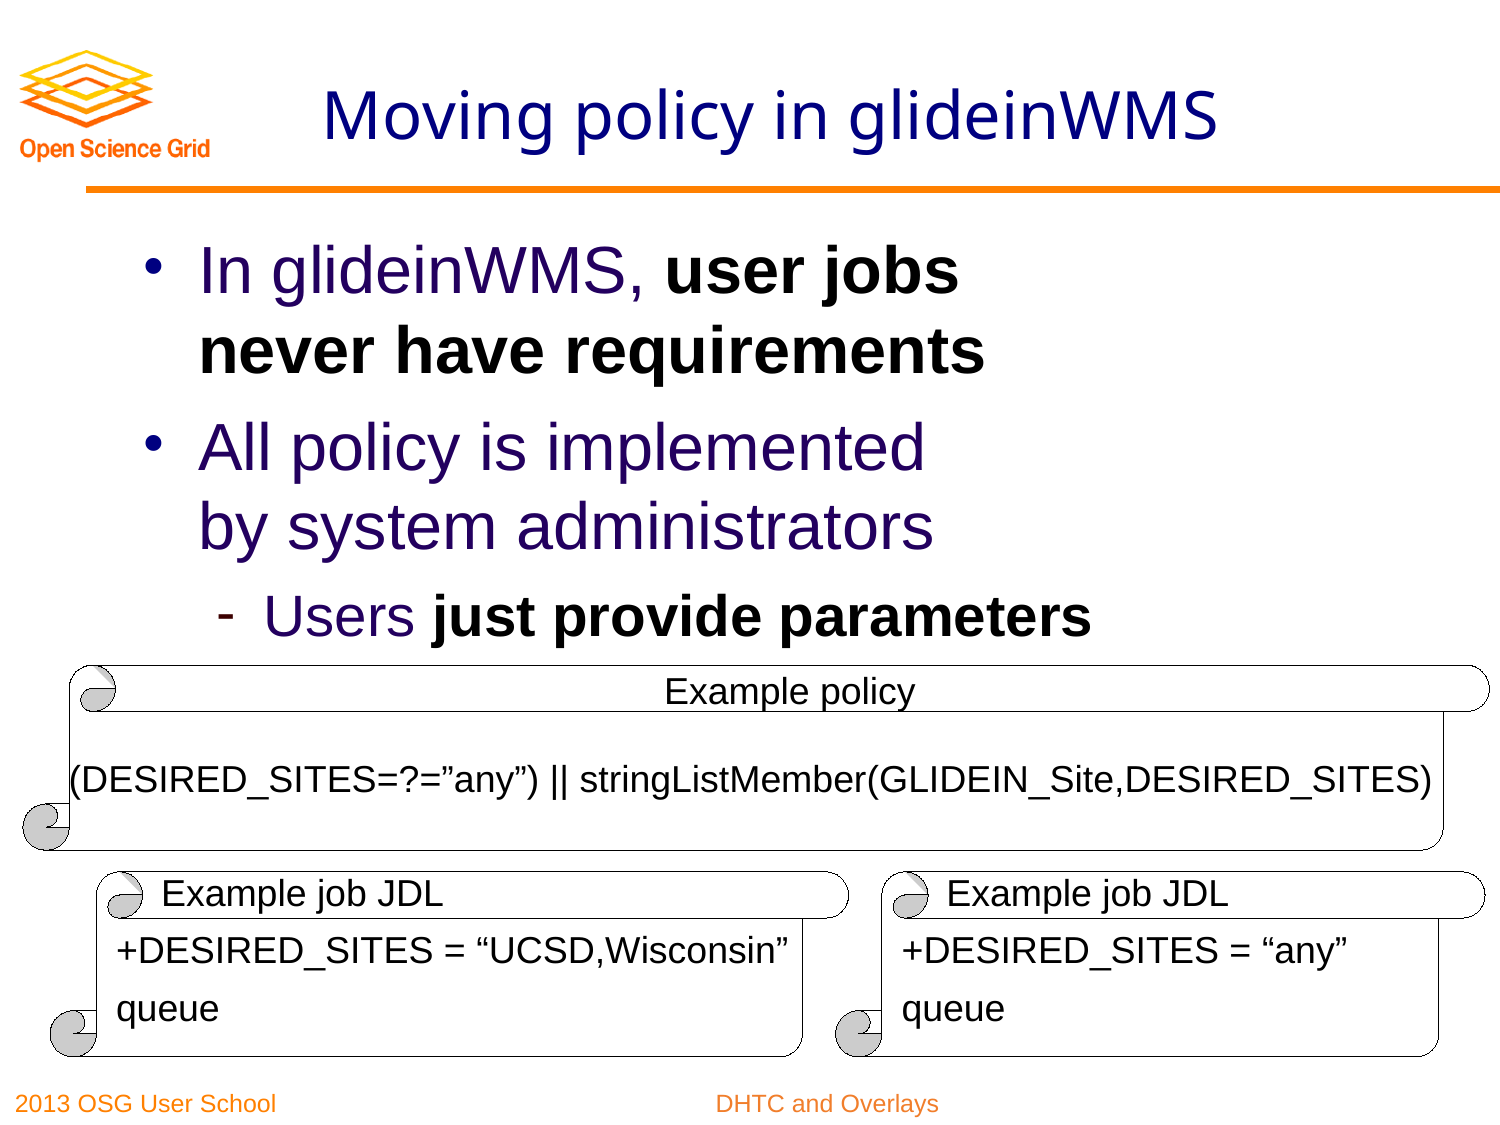

# Moving policy in glideinWMS
In glideinWMS, user jobs never have requirements
All policy is implemented by system administrators
Users just provide parameters
Example policy
(DESIRED_SITES=?=”any”) || stringListMember(GLIDEIN_Site,DESIRED_SITES)
Example job JDL
Example job JDL
+DESIRED_SITES = “UCSD,Wisconsin”
queue
+DESIRED_SITES = “any”
queue